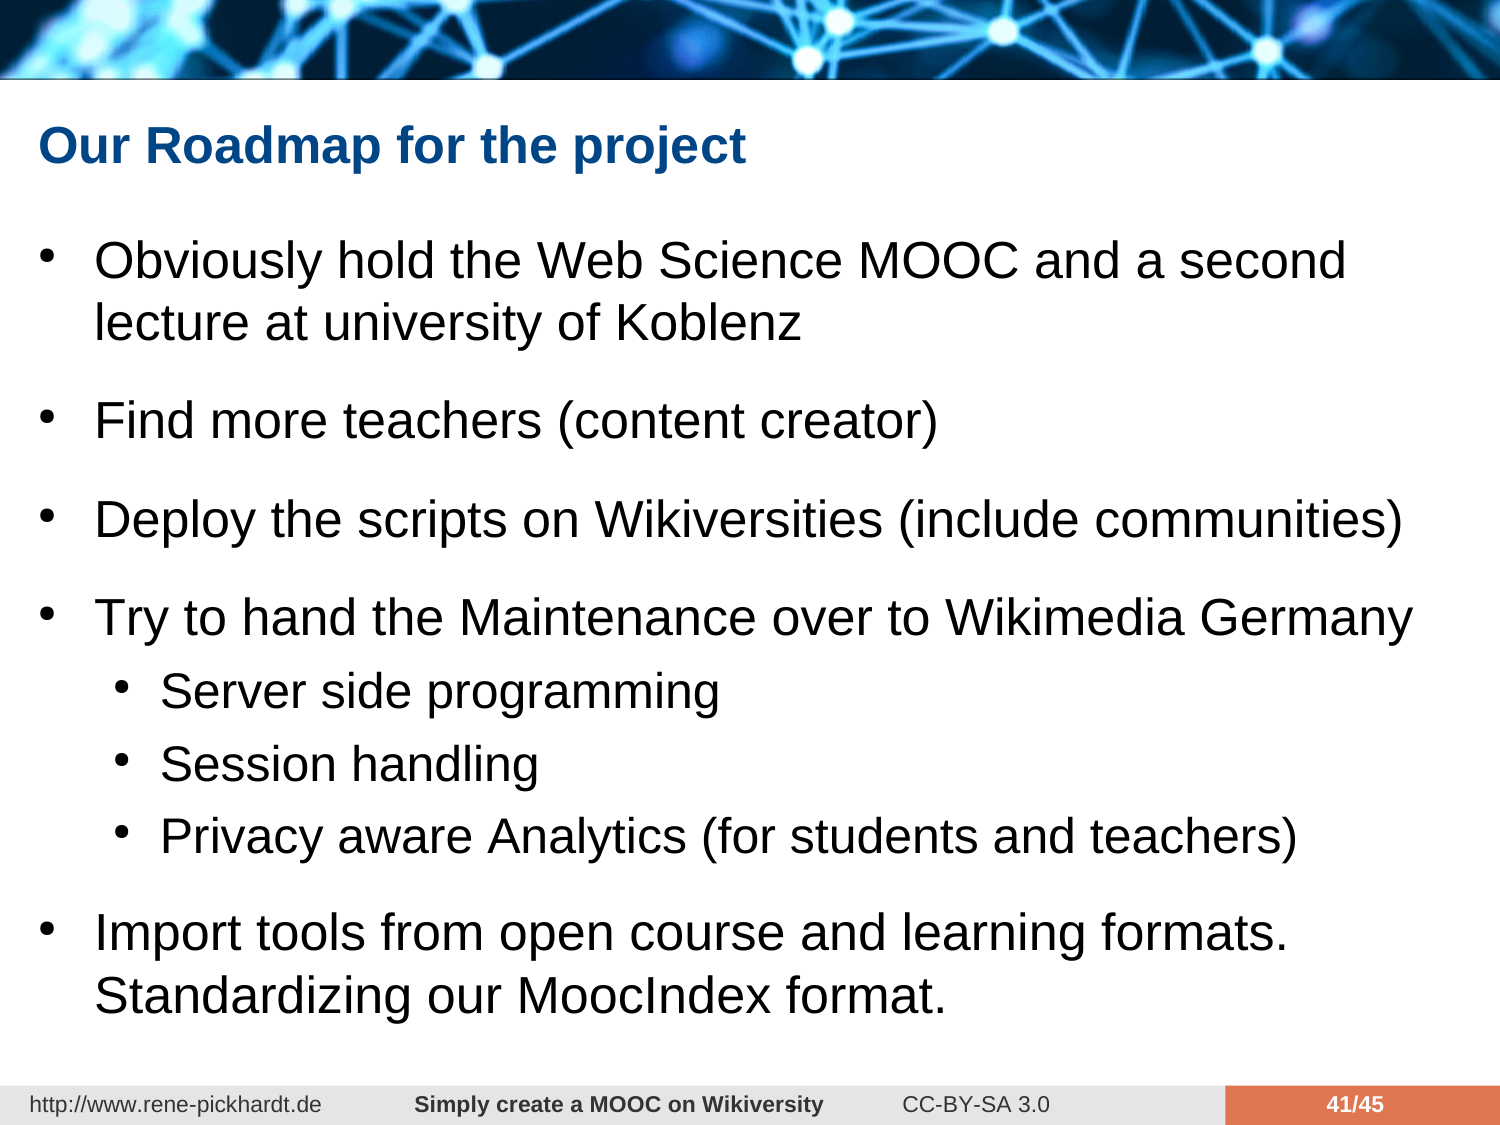

# Our Roadmap for the project
Obviously hold the Web Science MOOC and a second lecture at university of Koblenz
Find more teachers (content creator)
Deploy the scripts on Wikiversities (include communities)
Try to hand the Maintenance over to Wikimedia Germany
Server side programming
Session handling
Privacy aware Analytics (for students and teachers)
Import tools from open course and learning formats. Standardizing our MoocIndex format.